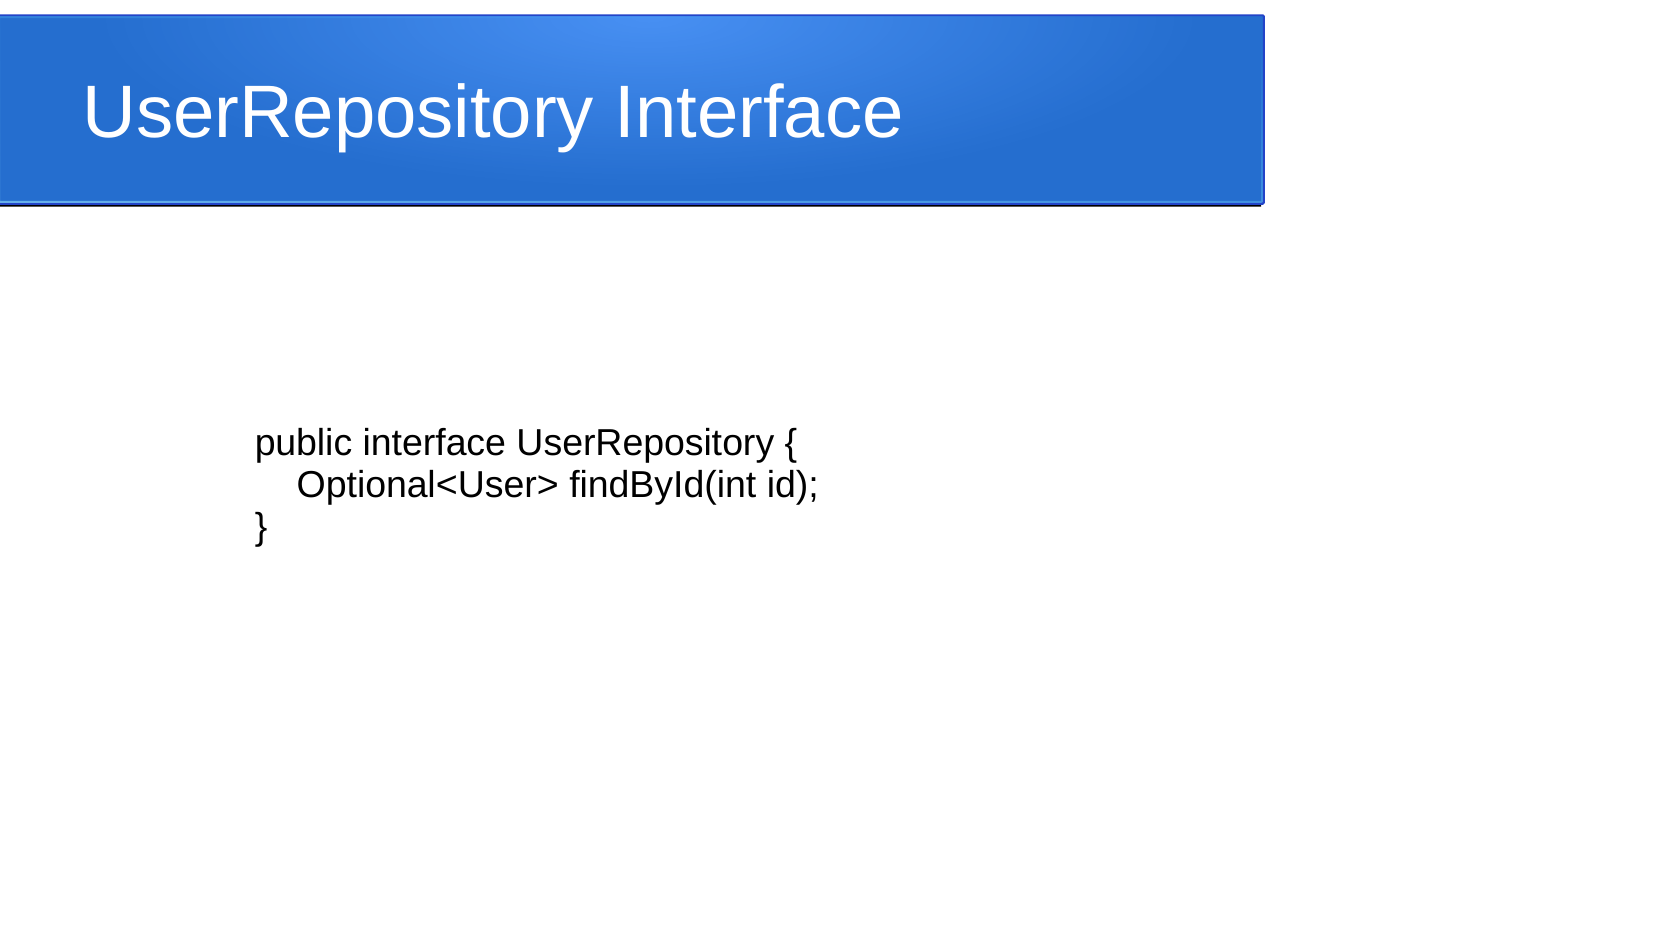

# UserRepository Interface
public interface UserRepository {
 Optional<User> findById(int id);
}